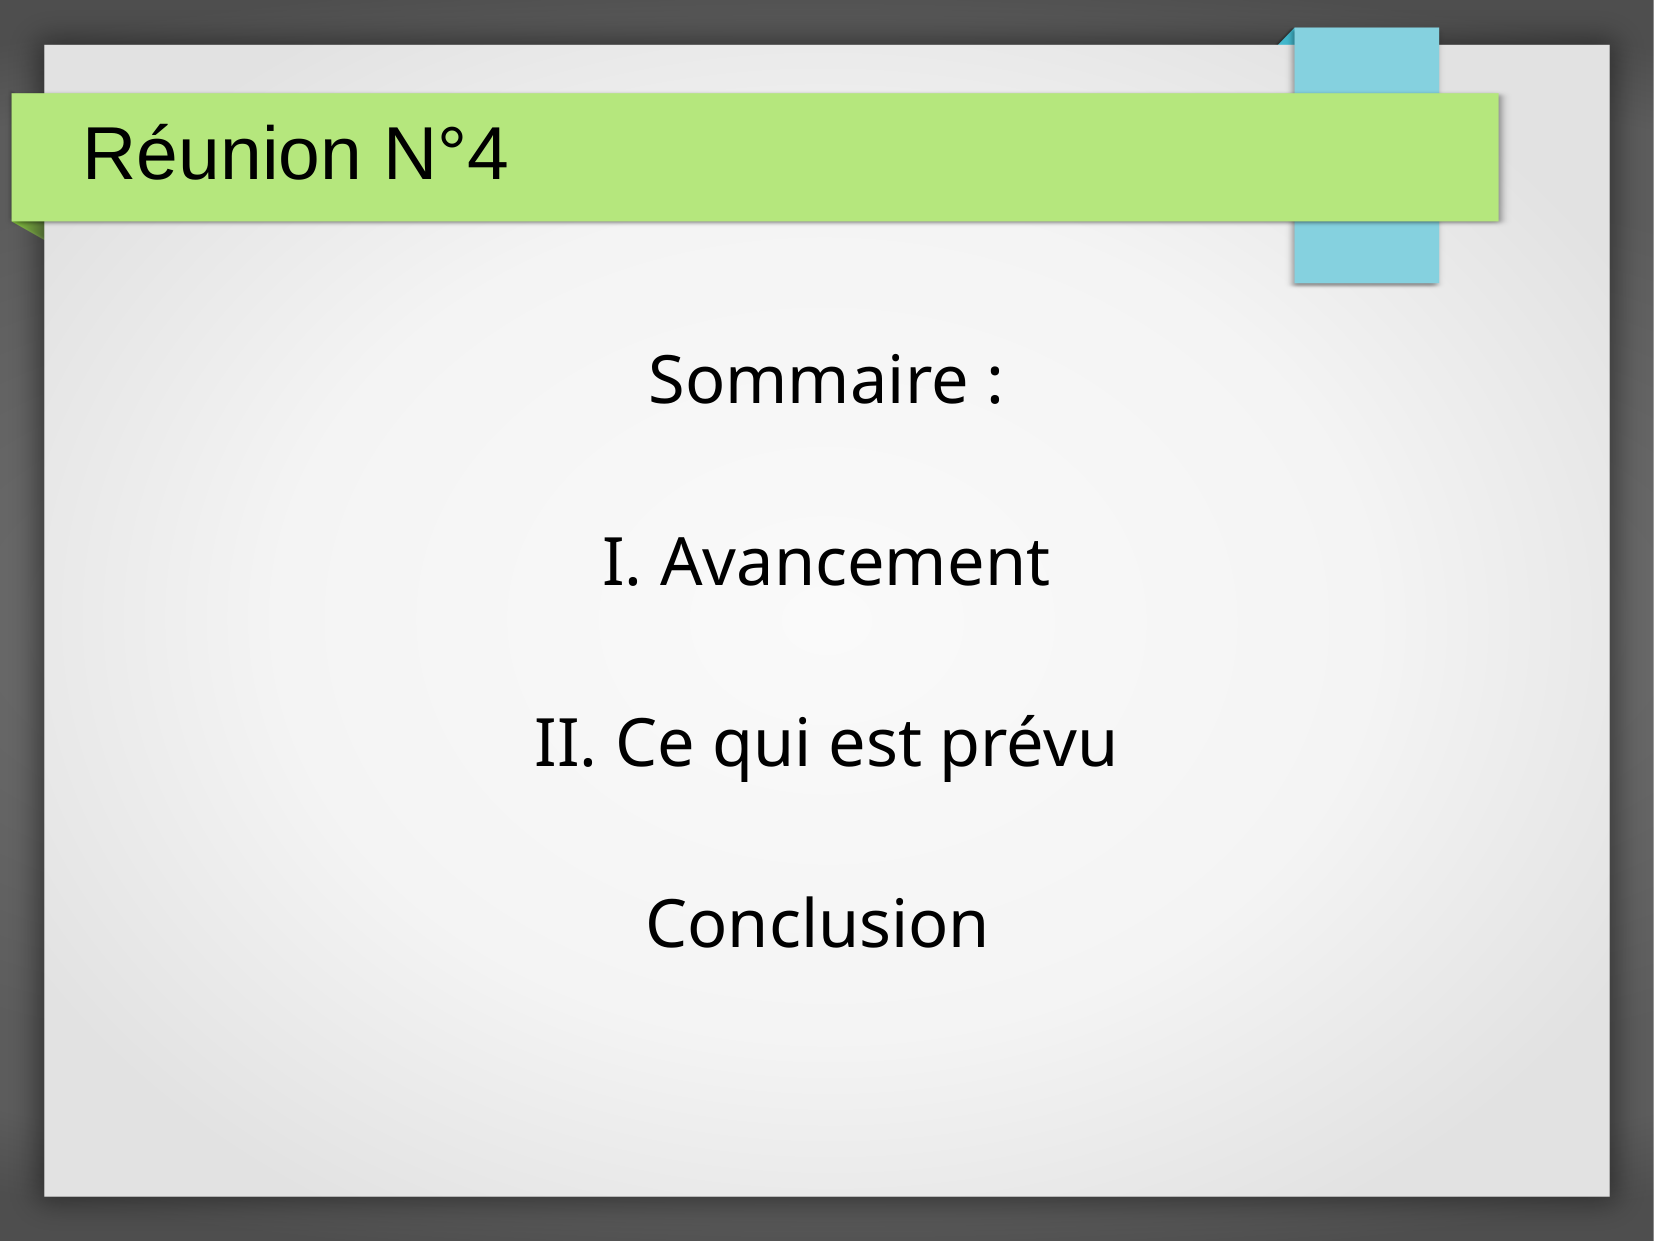

# Réunion N°4
Sommaire :
I. Avancement
II. Ce qui est prévu
Conclusion